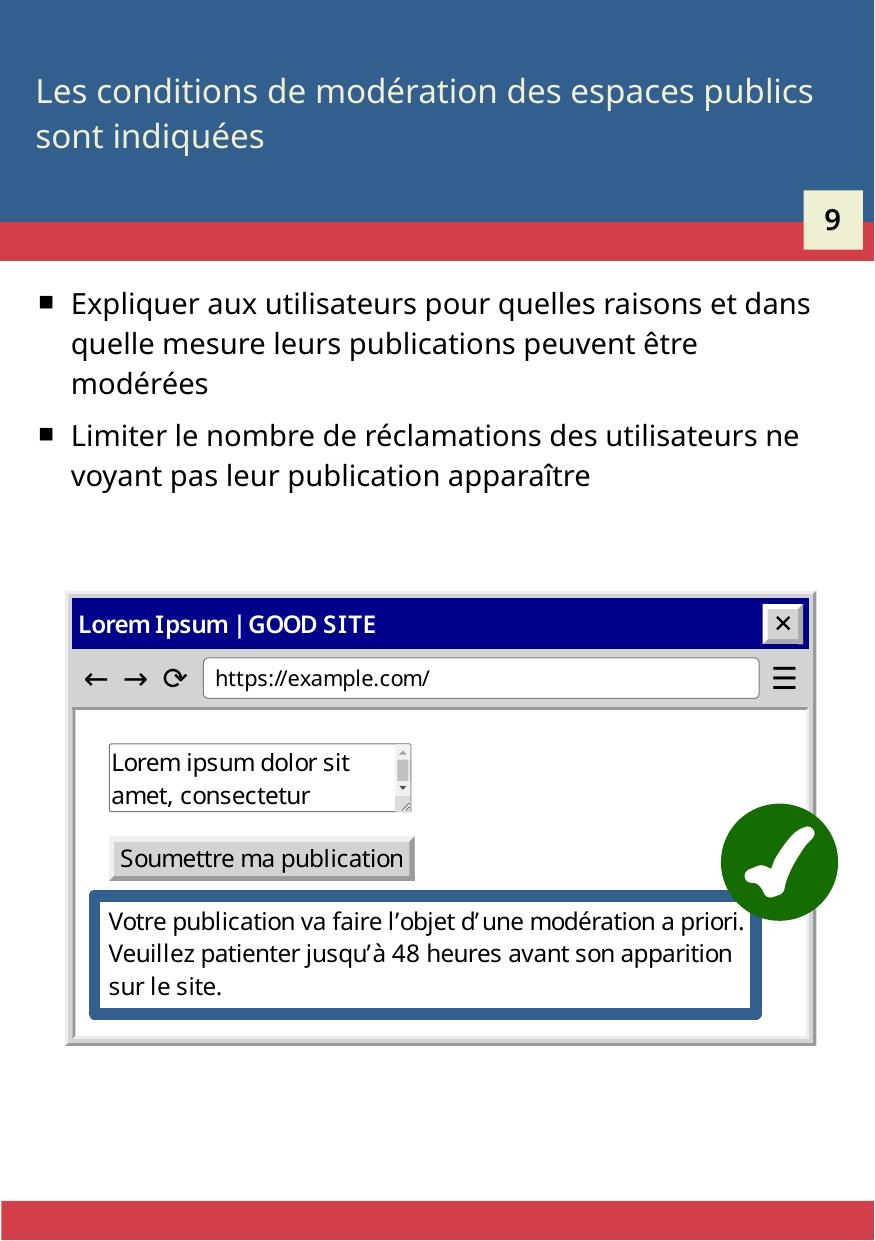

# Les conditions de modération des espaces publics sont indiquées
9
Expliquer aux utilisateurs pour quelles raisons et dans quelle mesure leurs publications peuvent être modérées
Limiter le nombre de réclamations des utilisateurs ne voyant pas leur publication apparaître